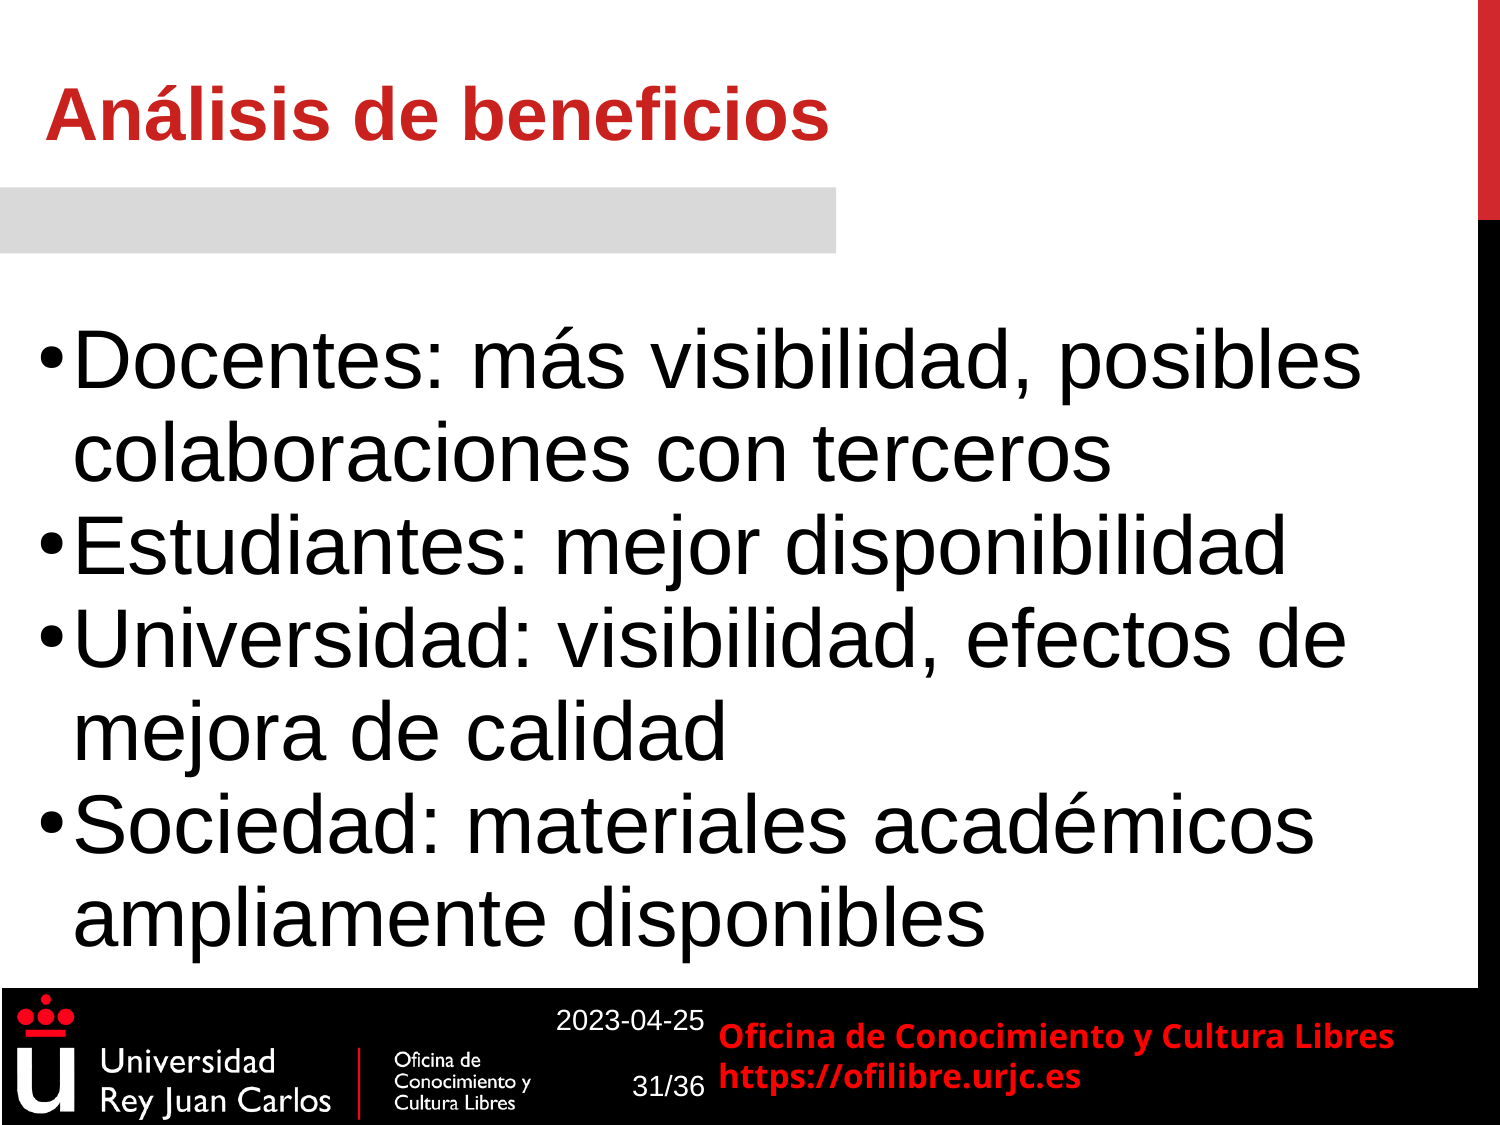

#
Análisis de beneficios
Docentes: más visibilidad, posibles colaboraciones con terceros
Estudiantes: mejor disponibilidad
Universidad: visibilidad, efectos de mejora de calidad
Sociedad: materiales académicos ampliamente disponibles